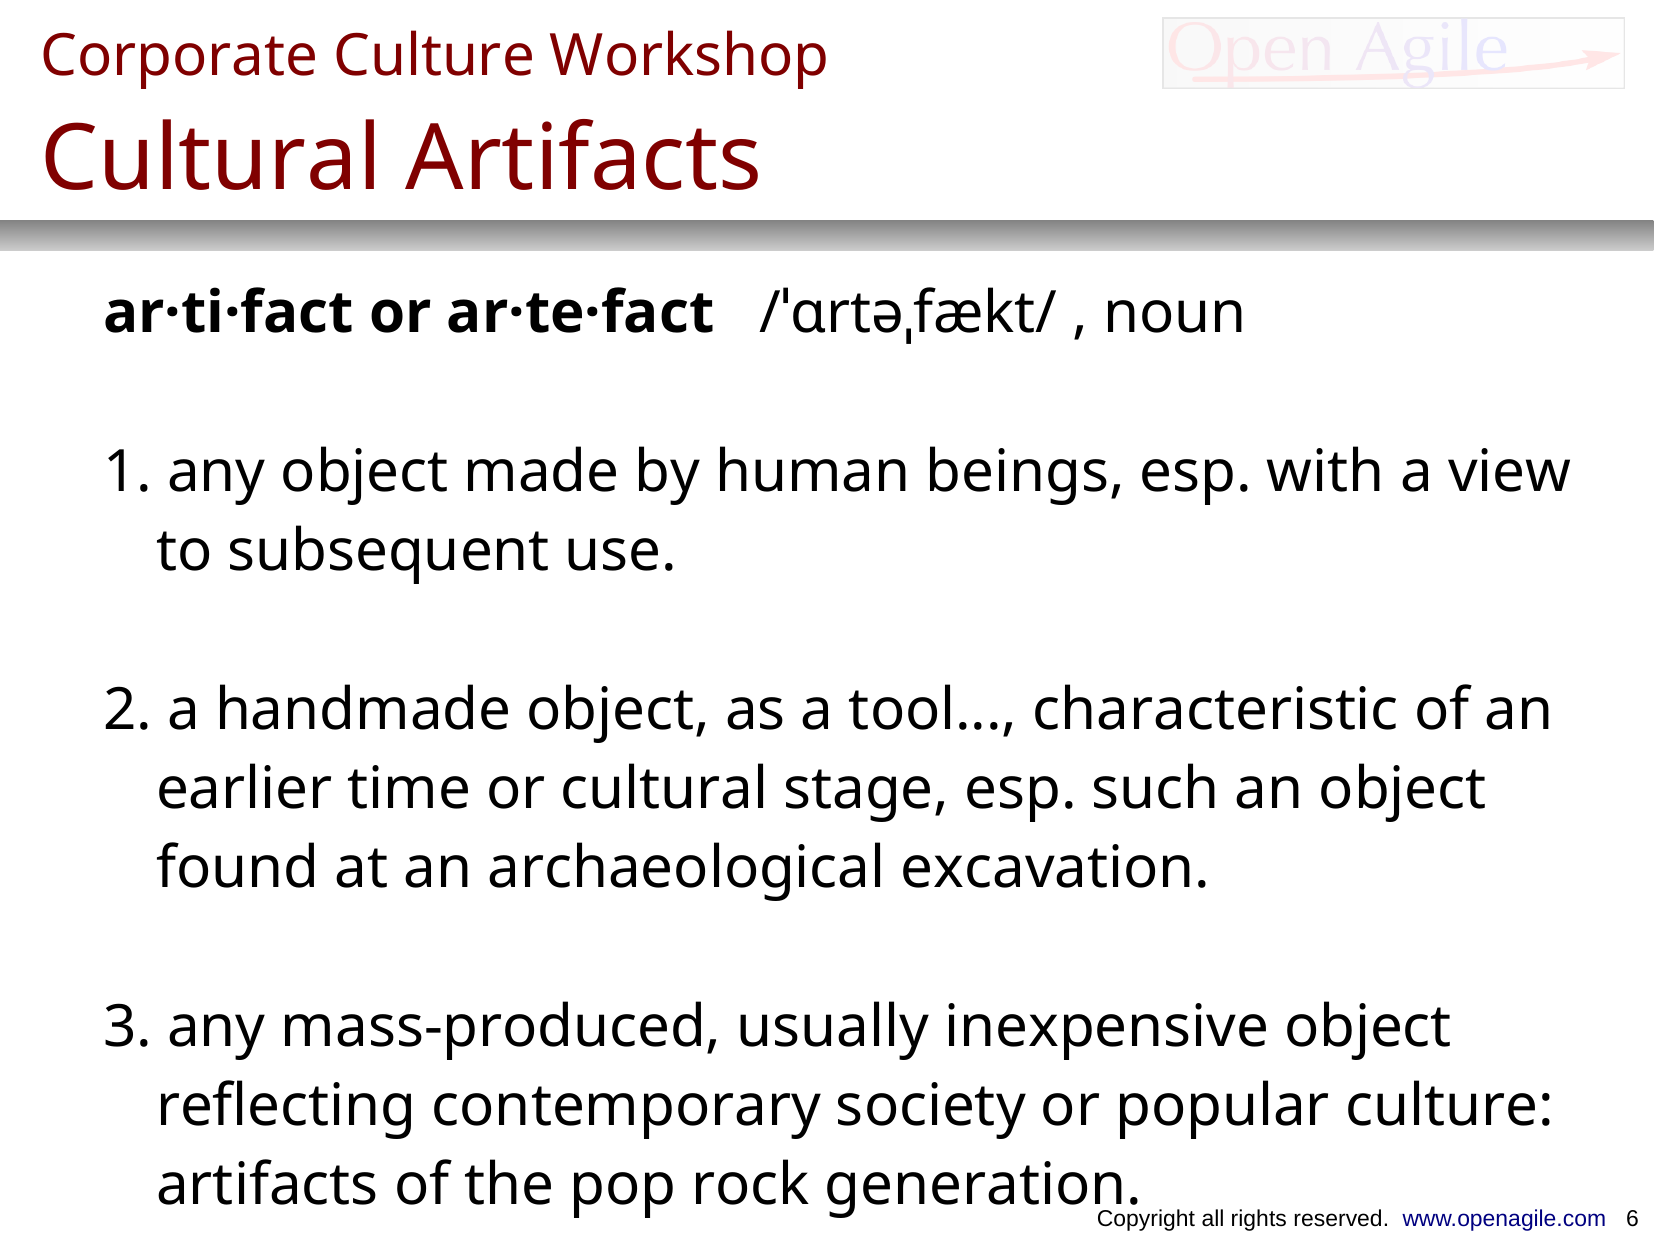

# Corporate Culture Workshop Cultural Artifacts
ar·ti·fact or ar·te·fact /ˈɑrtəˌfækt/ , noun
1. any object made by human beings, esp. with a view to subsequent use.
2. a handmade object, as a tool..., characteristic of an earlier time or cultural stage, esp. such an object found at an archaeological excavation.
3. any mass-produced, usually inexpensive object reflecting contemporary society or popular culture: artifacts of the pop rock generation.
Dictionary.com Unabridged (v 1.1). Retrieved April 13, 2007